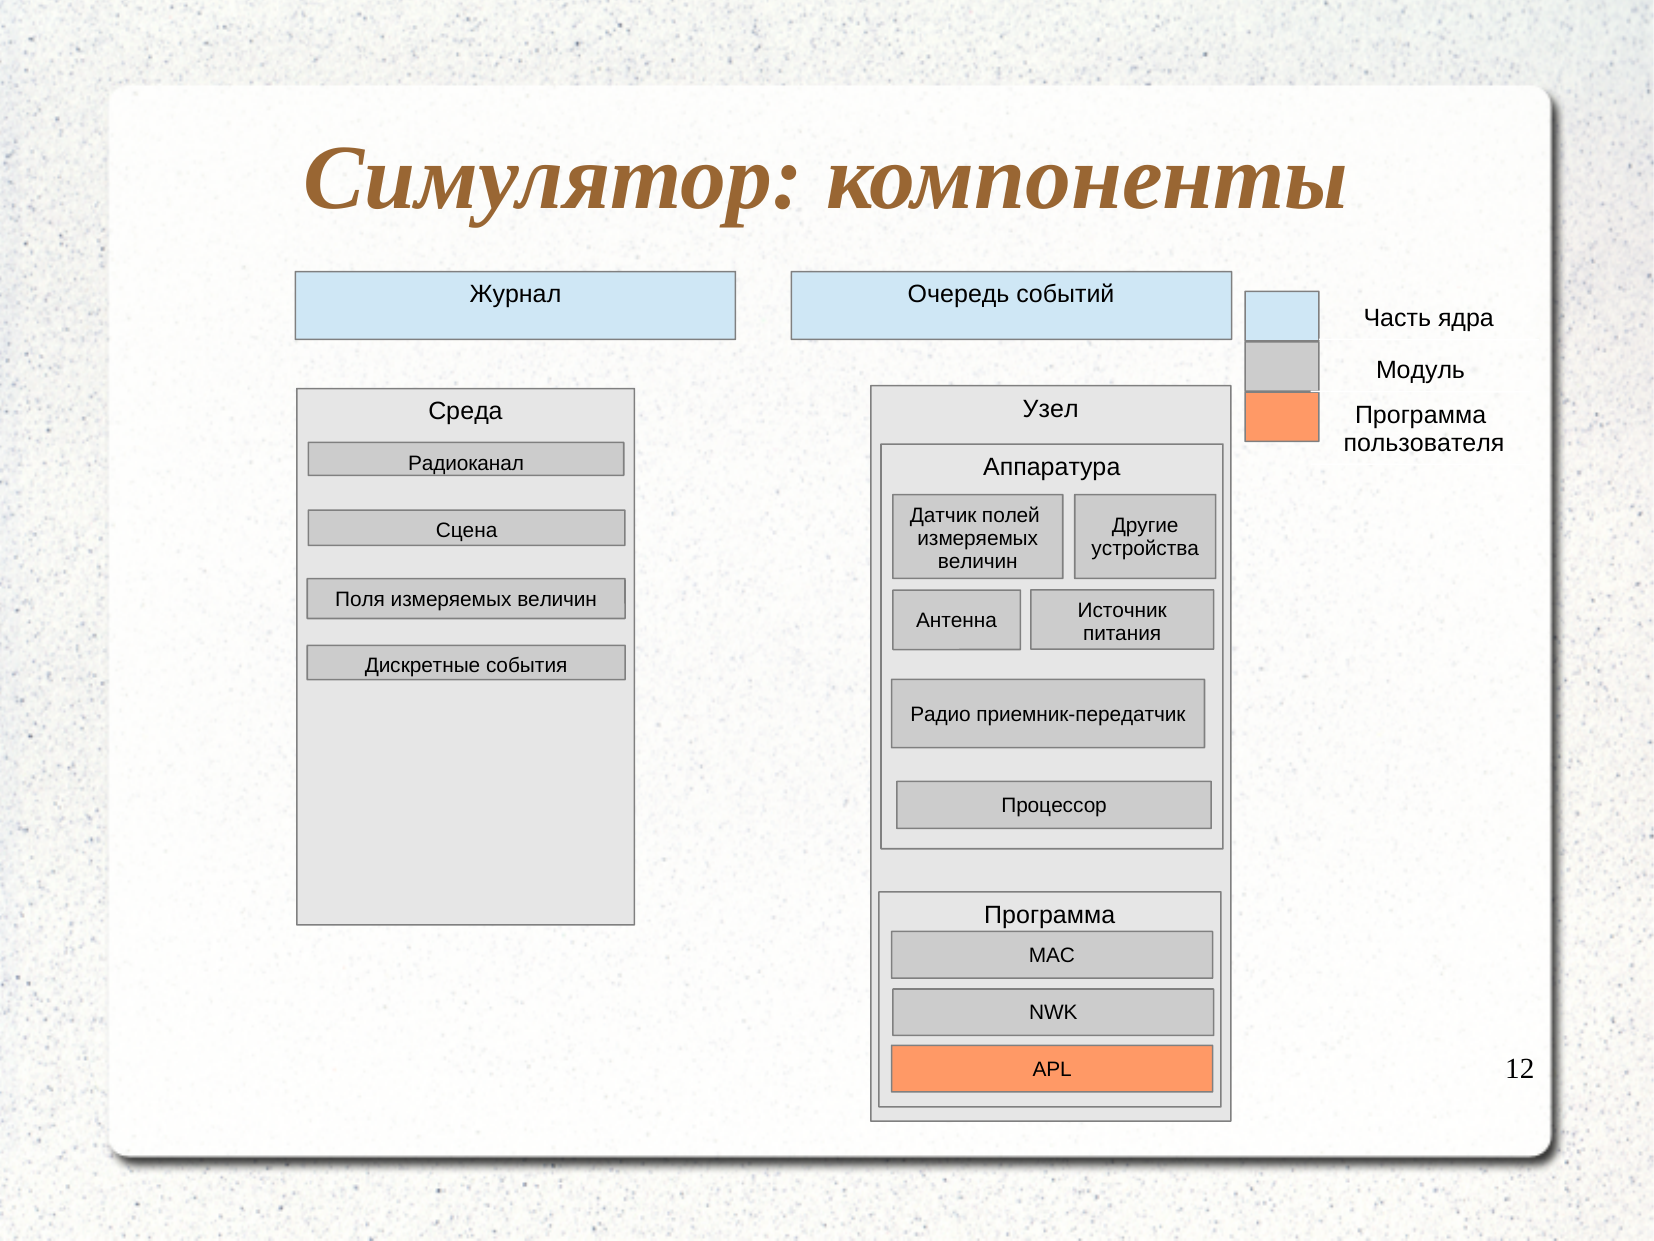

# Симулятор: компоненты
Журнал
Очередь событий
Часть ядра
Модуль
Узел
Среда
Программа
 пользователя
Радиоканал
Аппаратура
Датчик полей
измеряемых величин
Другие
устройства
Сцена
Поля измеряемых величин
Источник питания
Антенна
Дискретные события
Радио приемник-передатчик
Процессор
Программа
MAC
NWK
APL
12